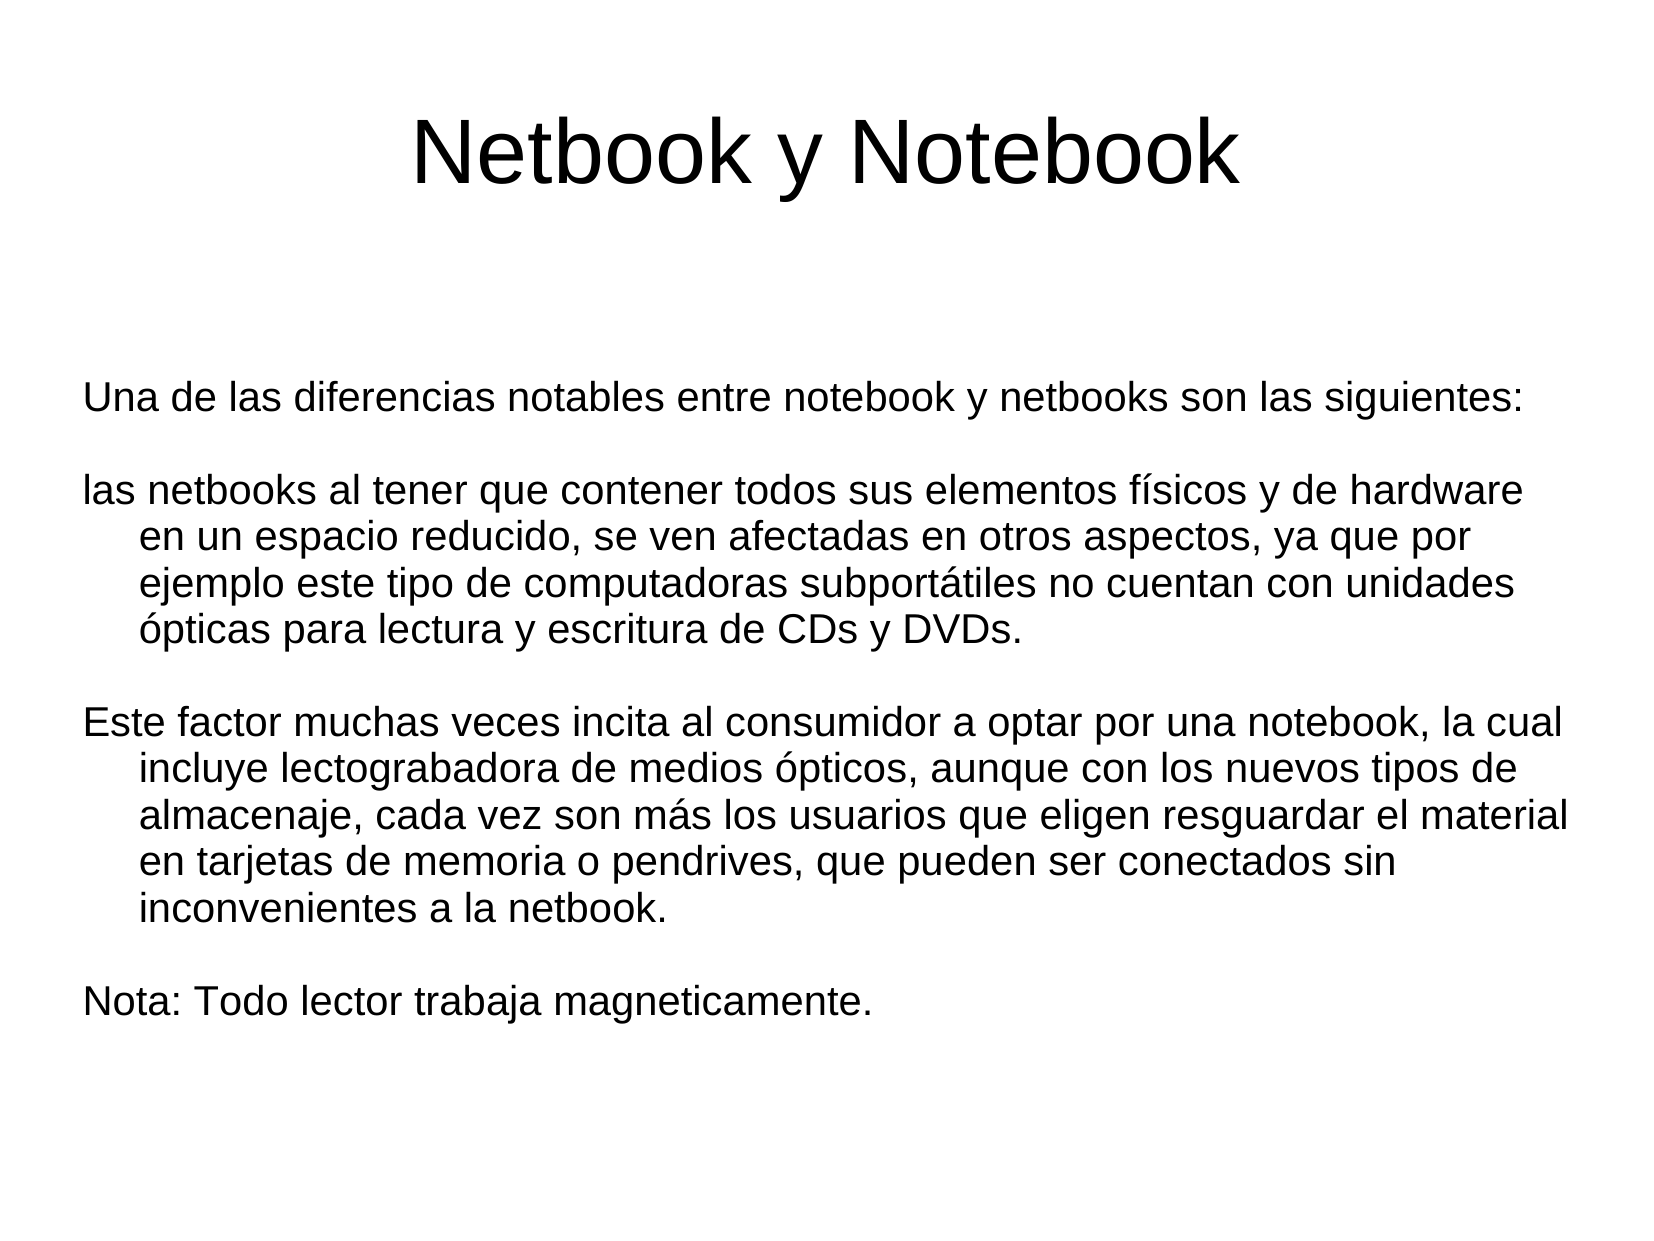

# Netbook y Notebook
Una de las diferencias notables entre notebook y netbooks son las siguientes:
las netbooks al tener que contener todos sus elementos físicos y de hardware en un espacio reducido, se ven afectadas en otros aspectos, ya que por ejemplo este tipo de computadoras subportátiles no cuentan con unidades ópticas para lectura y escritura de CDs y DVDs.
Este factor muchas veces incita al consumidor a optar por una notebook, la cual incluye lectograbadora de medios ópticos, aunque con los nuevos tipos de almacenaje, cada vez son más los usuarios que eligen resguardar el material en tarjetas de memoria o pendrives, que pueden ser conectados sin inconvenientes a la netbook.
Nota: Todo lector trabaja magneticamente.